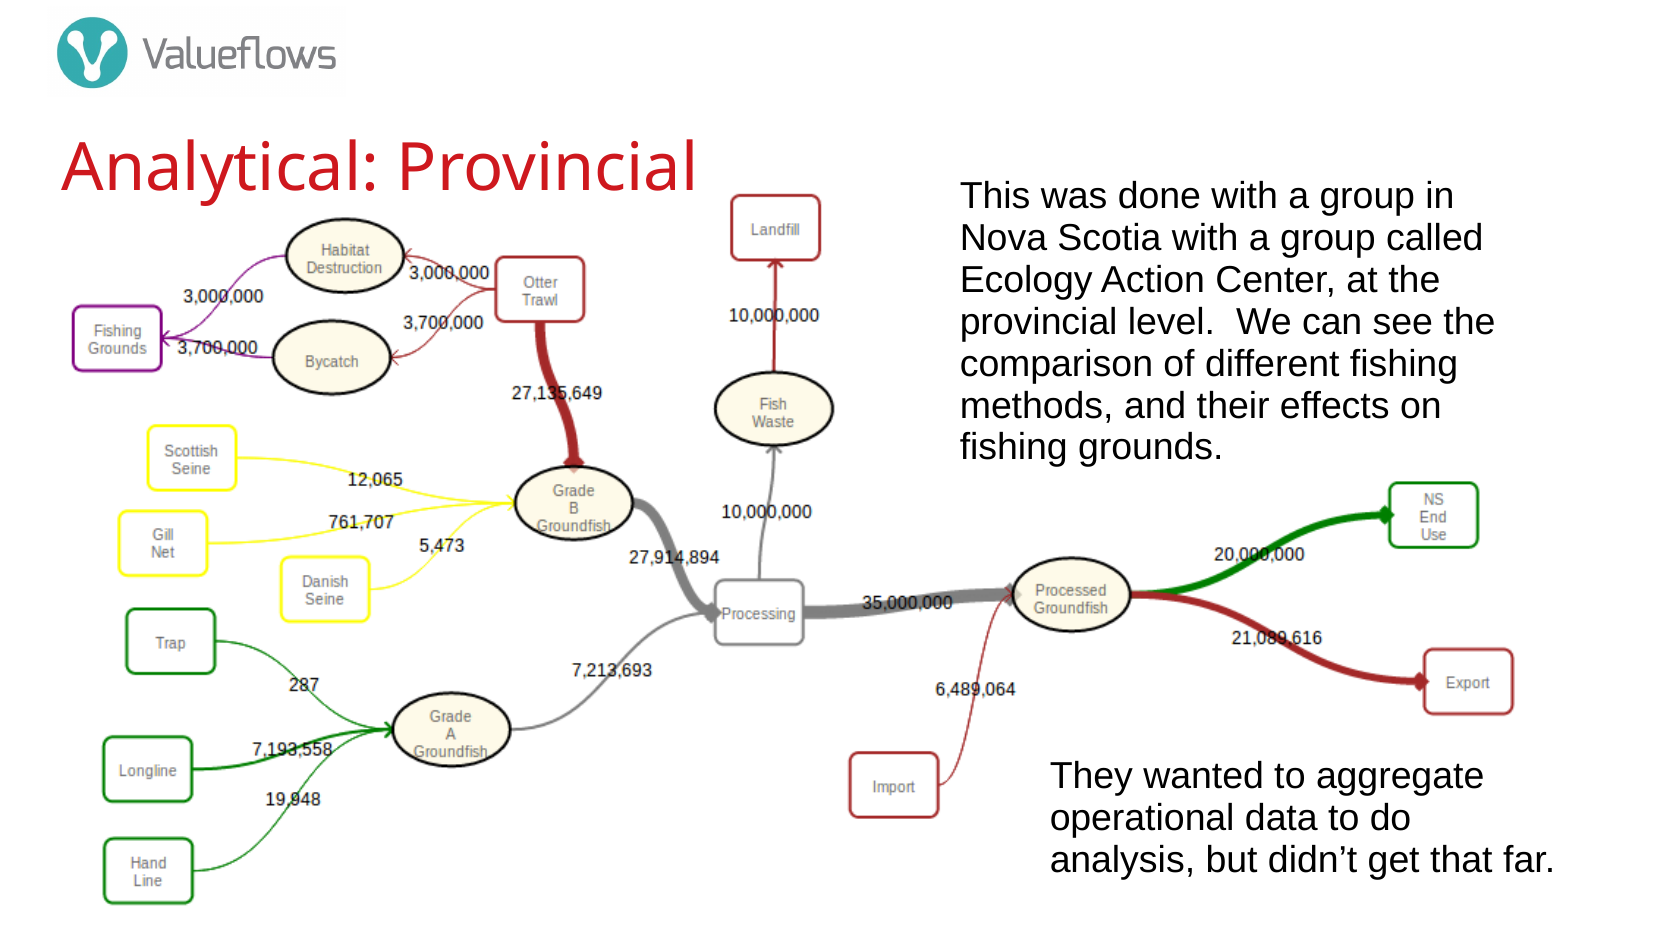

Analytical: Provincial
This was done with a group in Nova Scotia with a group called Ecology Action Center, at the provincial level. We can see the comparison of different fishing methods, and their effects on fishing grounds.
They wanted to aggregate operational data to do analysis, but didn’t get that far.